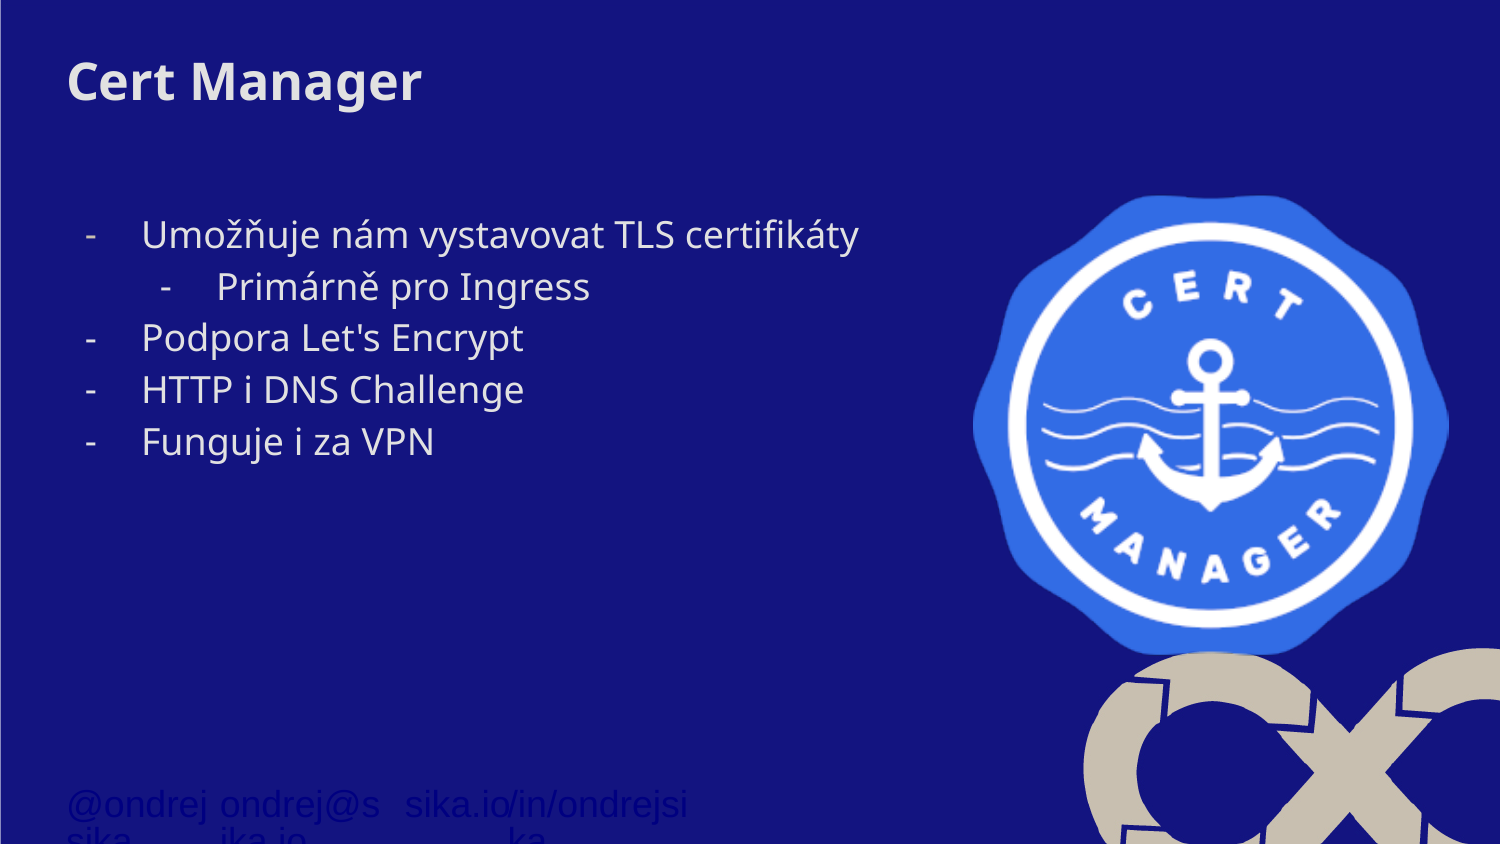

# Cert Manager
Umožňuje nám vystavovat TLS certifikáty
Primárně pro Ingress
Podpora Let's Encrypt
HTTP i DNS Challenge
Funguje i za VPN